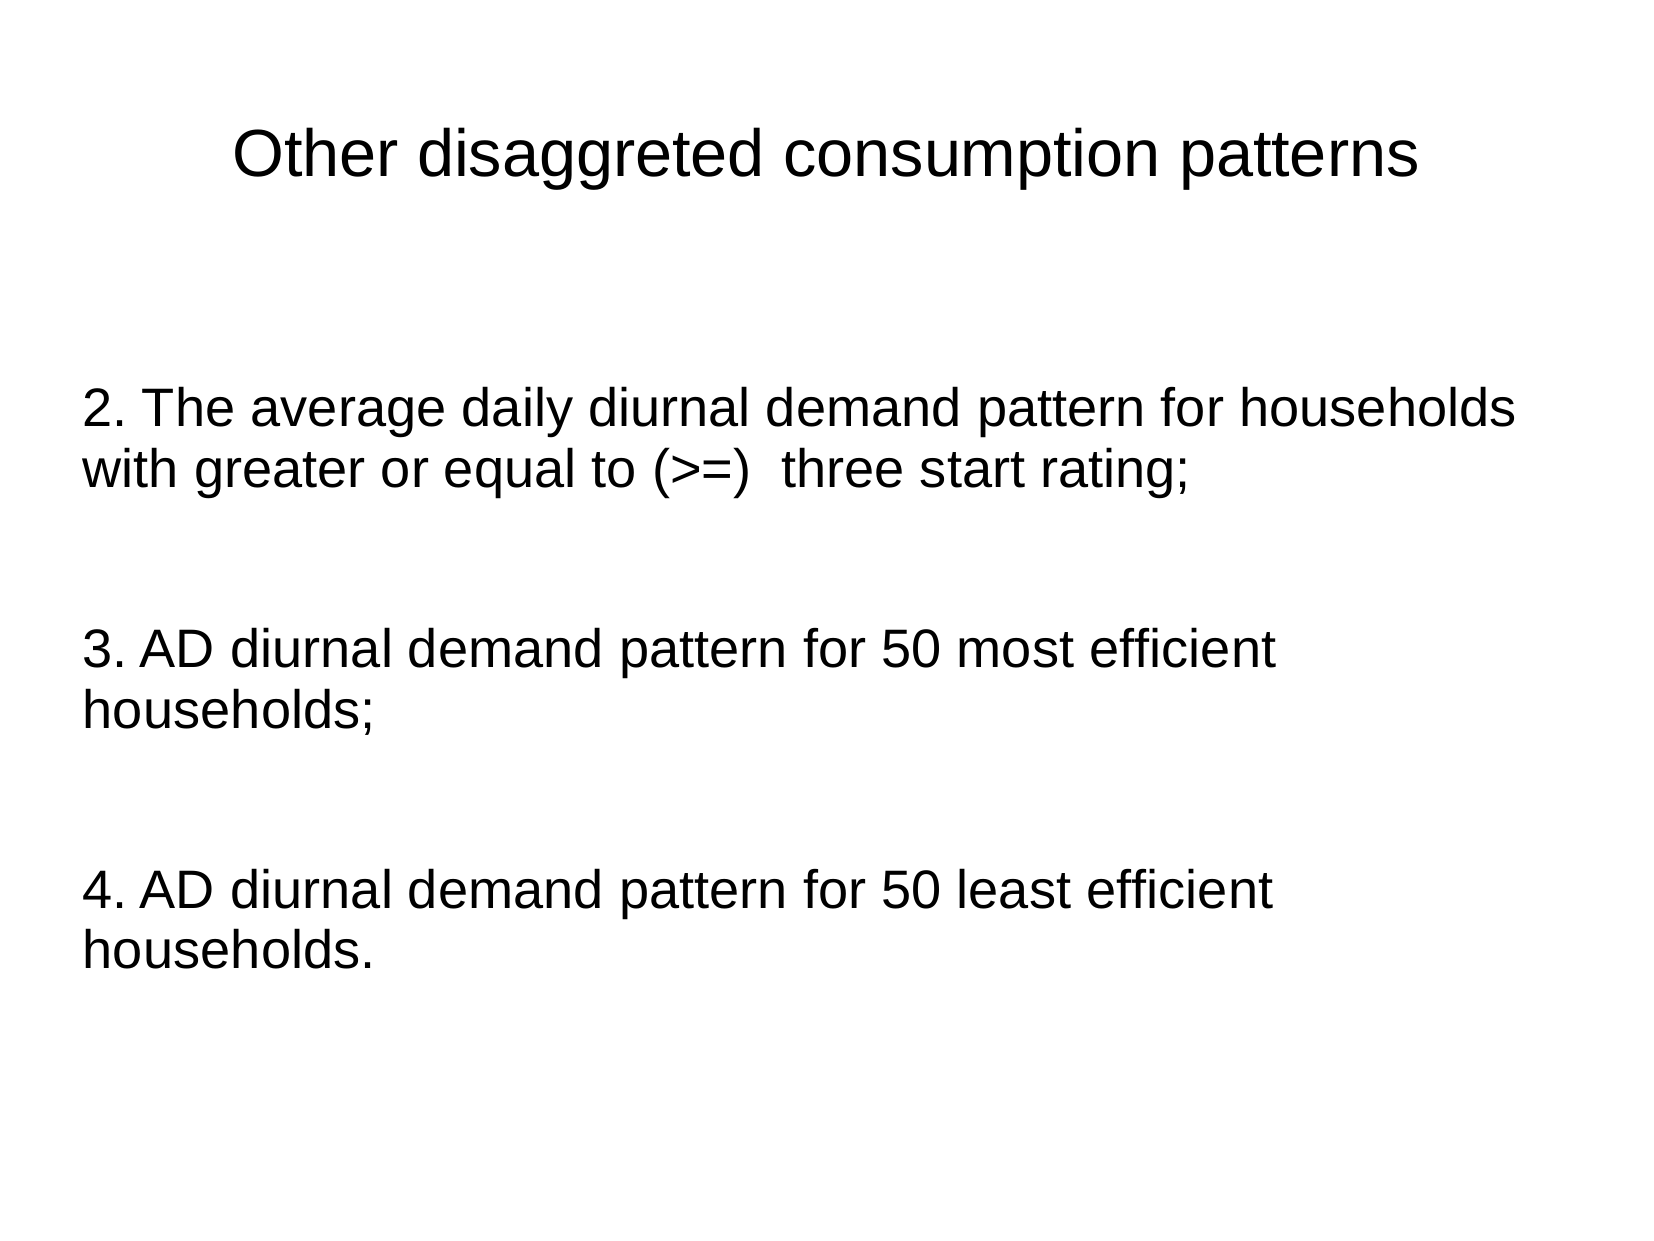

# Other disaggreted consumption patterns
2. The average daily diurnal demand pattern for households with greater or equal to (>=) three start rating;
3. AD diurnal demand pattern for 50 most efﬁcient households;
4. AD diurnal demand pattern for 50 least efﬁcient households.